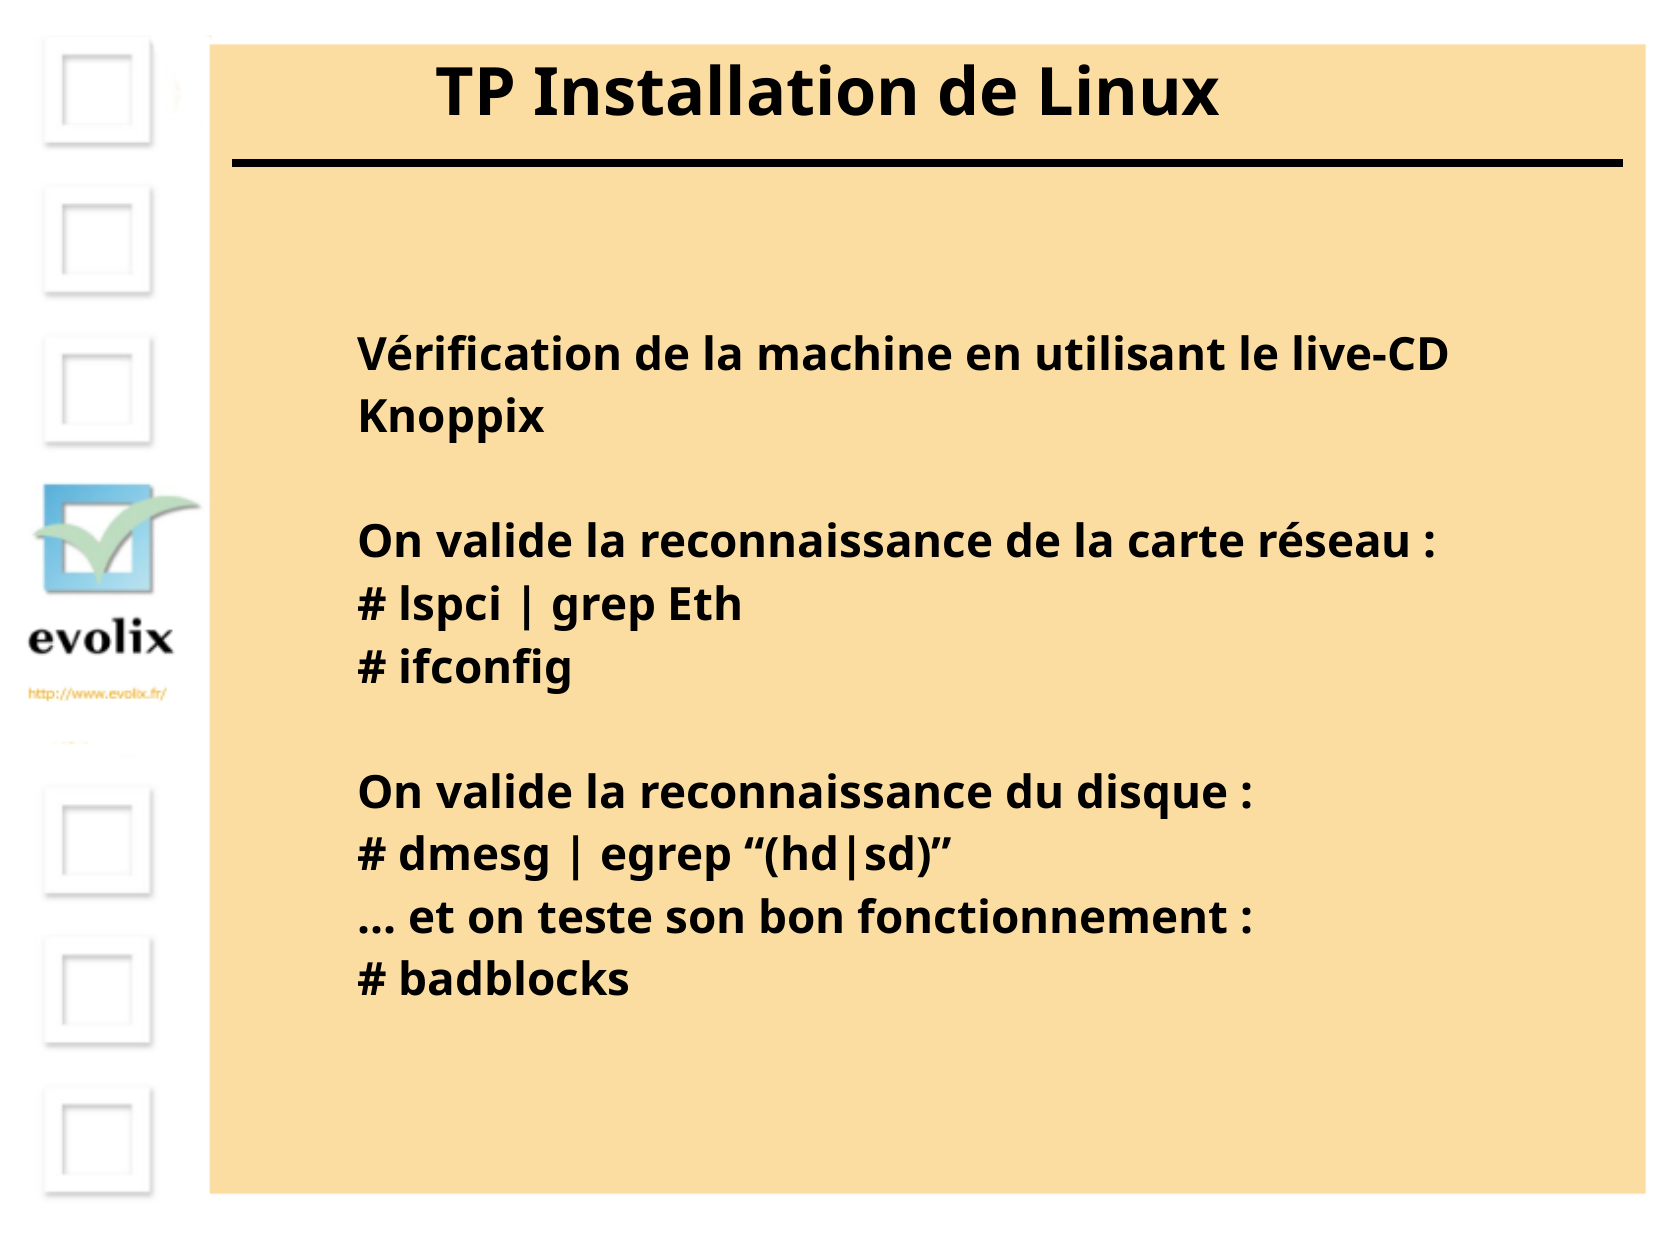

# TP Installation de Linux
Vérification de la machine en utilisant le live-CD Knoppix
On valide la reconnaissance de la carte réseau :
# lspci | grep Eth
# ifconfig
On valide la reconnaissance du disque :
# dmesg | egrep “(hd|sd)”
... et on teste son bon fonctionnement :
# badblocks